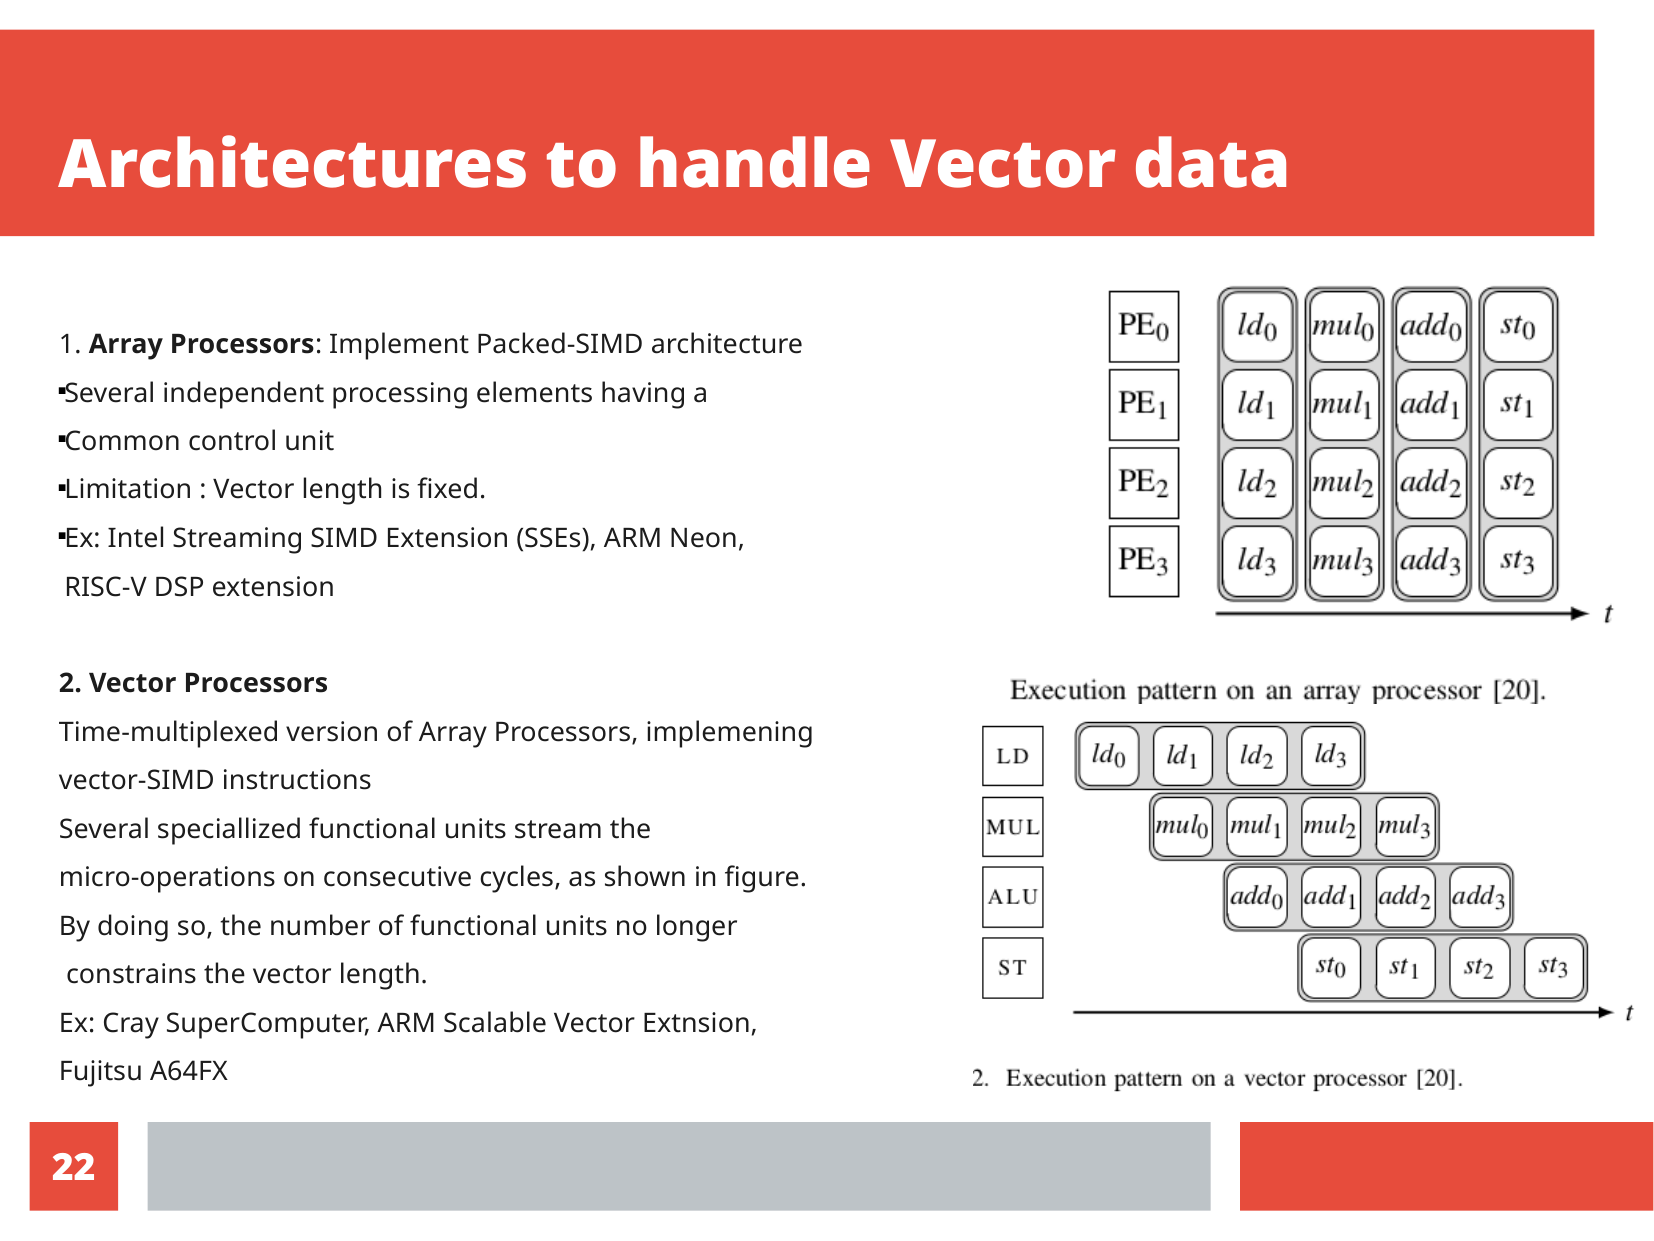

# Architectures to handle Vector data
1. Array Processors: Implement Packed-SIMD architecture
Several independent processing elements having a
Common control unit
Limitation : Vector length is fixed.
Ex: Intel Streaming SIMD Extension (SSEs), ARM Neon,
RISC-V DSP extension
2. Vector Processors
Time-multiplexed version of Array Processors, implemening
vector-SIMD instructions
Several speciallized functional units stream the
micro-operations on consecutive cycles, as shown in figure.
By doing so, the number of functional units no longer
 constrains the vector length.
Ex: Cray SuperComputer, ARM Scalable Vector Extnsion,
Fujitsu A64FX
22